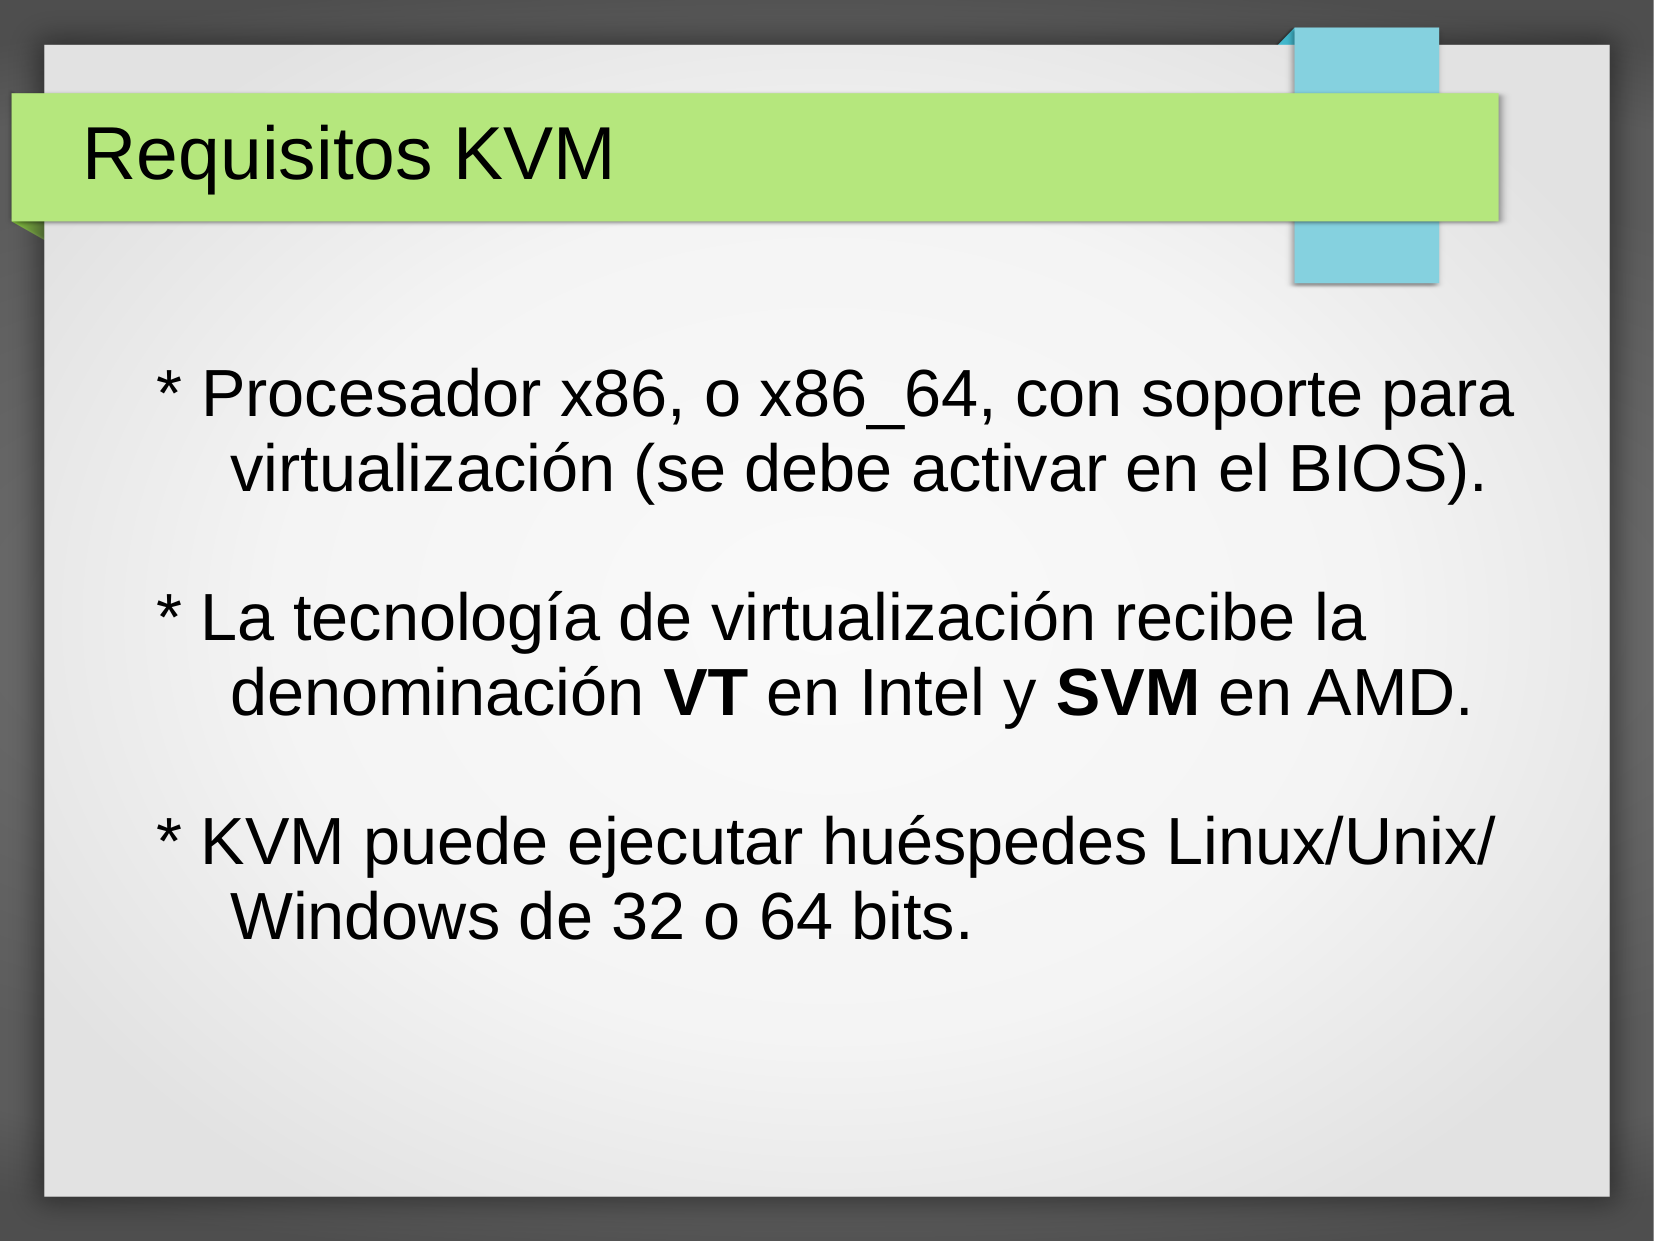

# Requisitos KVM
 * Procesador x86, o x86_64, con soporte para 			virtualización (se debe activar en el BIOS).
	* La tecnología de virtualización recibe la 					denominación VT en Intel y SVM en AMD.
	* KVM puede ejecutar huéspedes Linux/Unix/	 Windows de 32 o 64 bits.